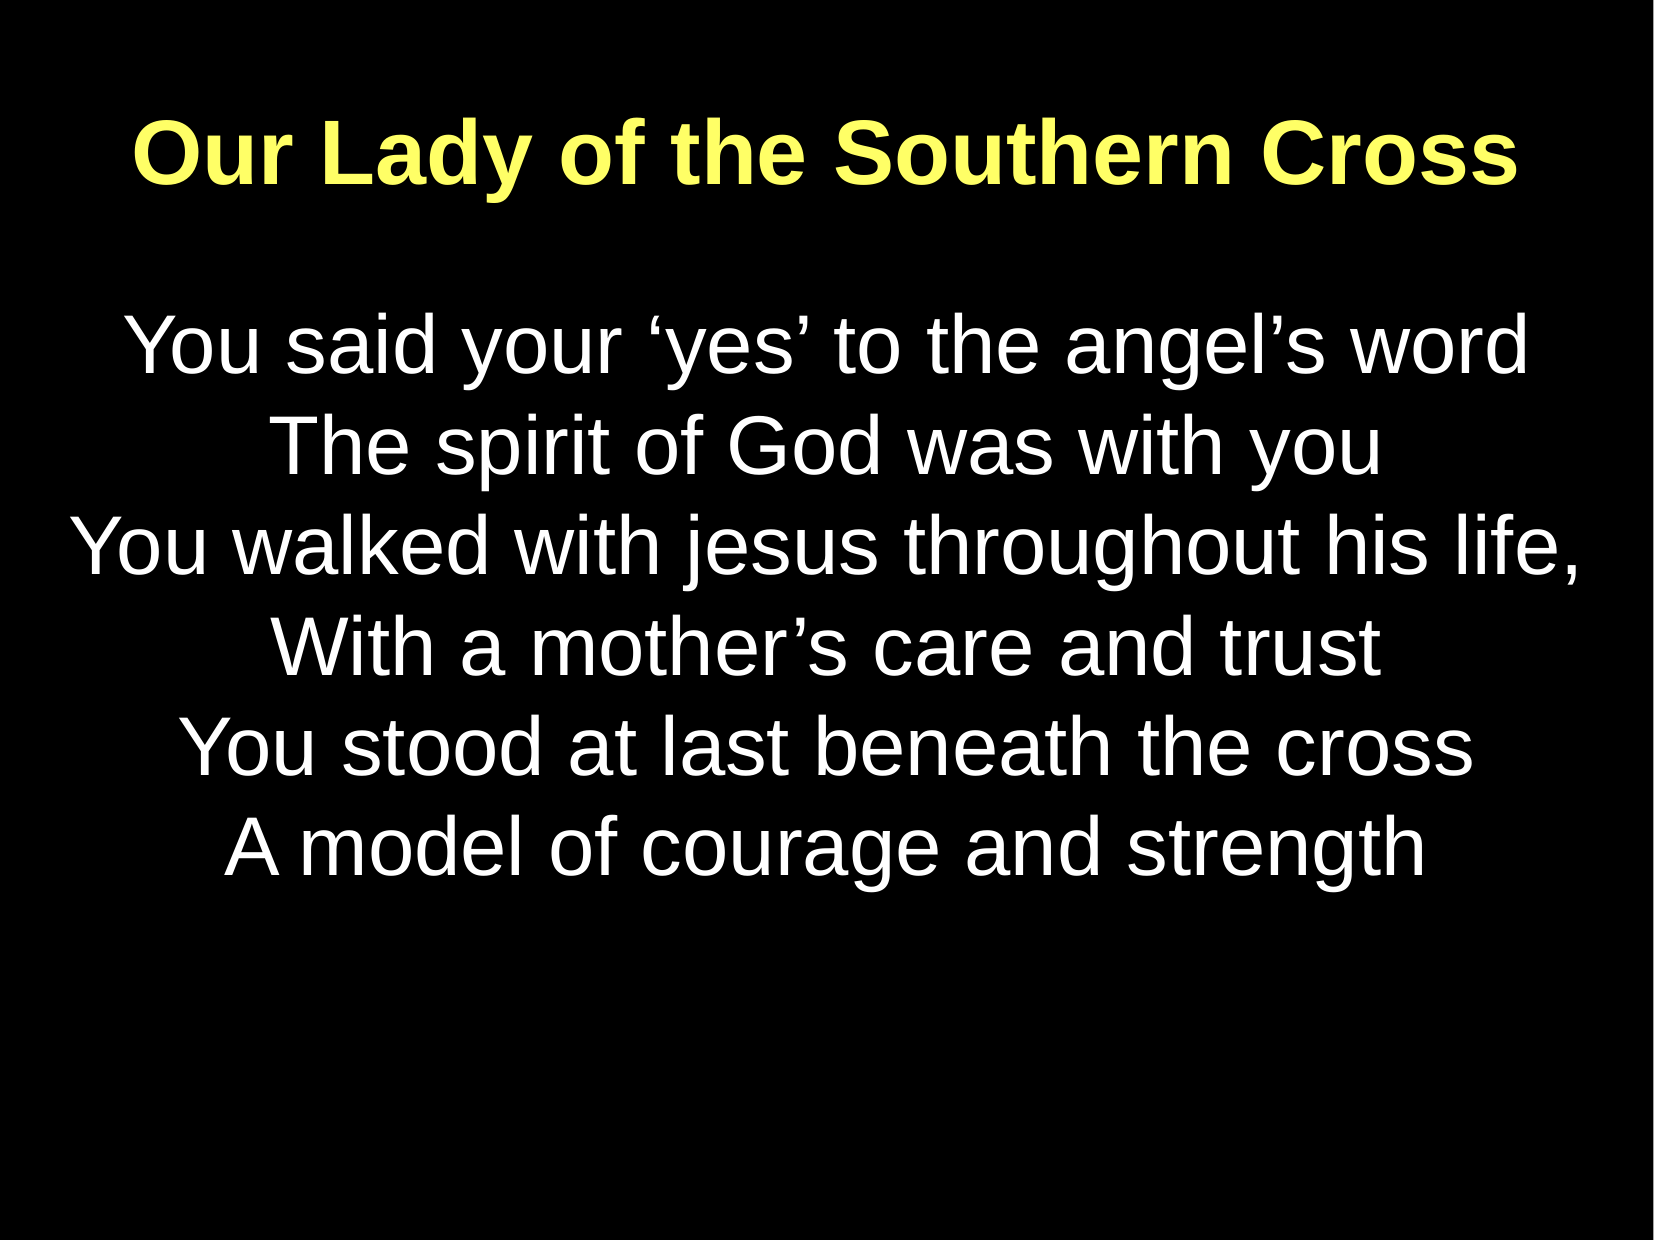

# Our Lady of the Southern Cross
You said your ‘yes’ to the angel’s word
The spirit of God was with you
You walked with jesus throughout his life,
With a mother’s care and trust
You stood at last beneath the cross
A model of courage and strength